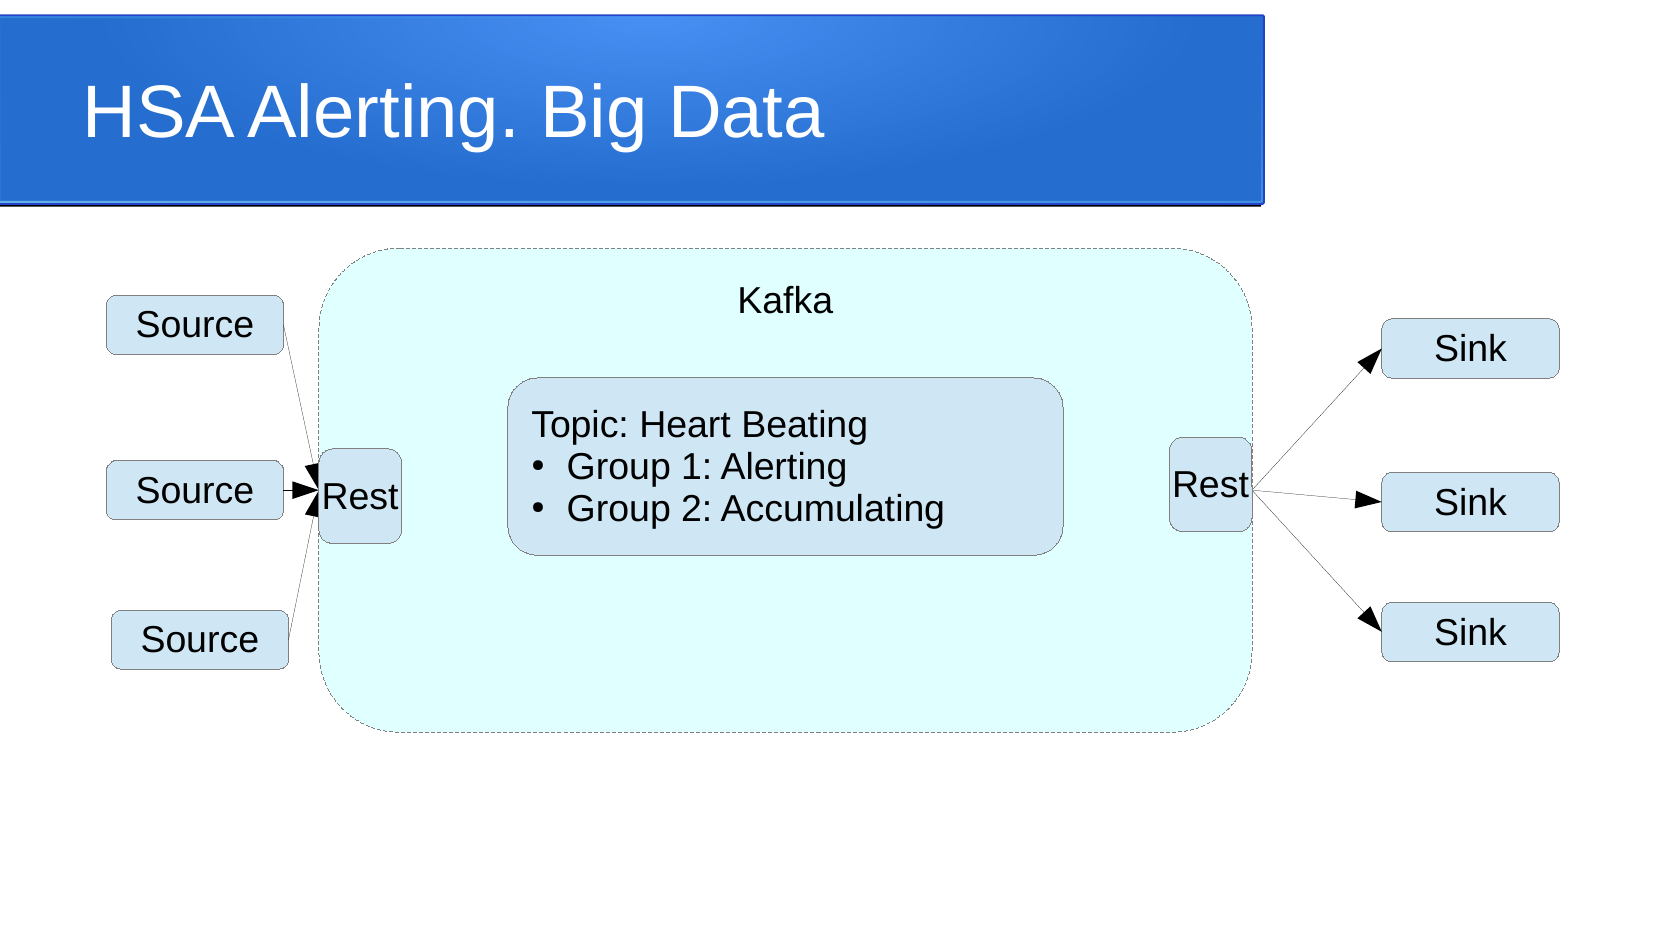

# HSA Alerting. Big Data
Kafka
Source
Sink
Topic: Heart Beating
Group 1: Alerting
Group 2: Accumulating
Rest
Rest
Source
Sink
Sink
Source